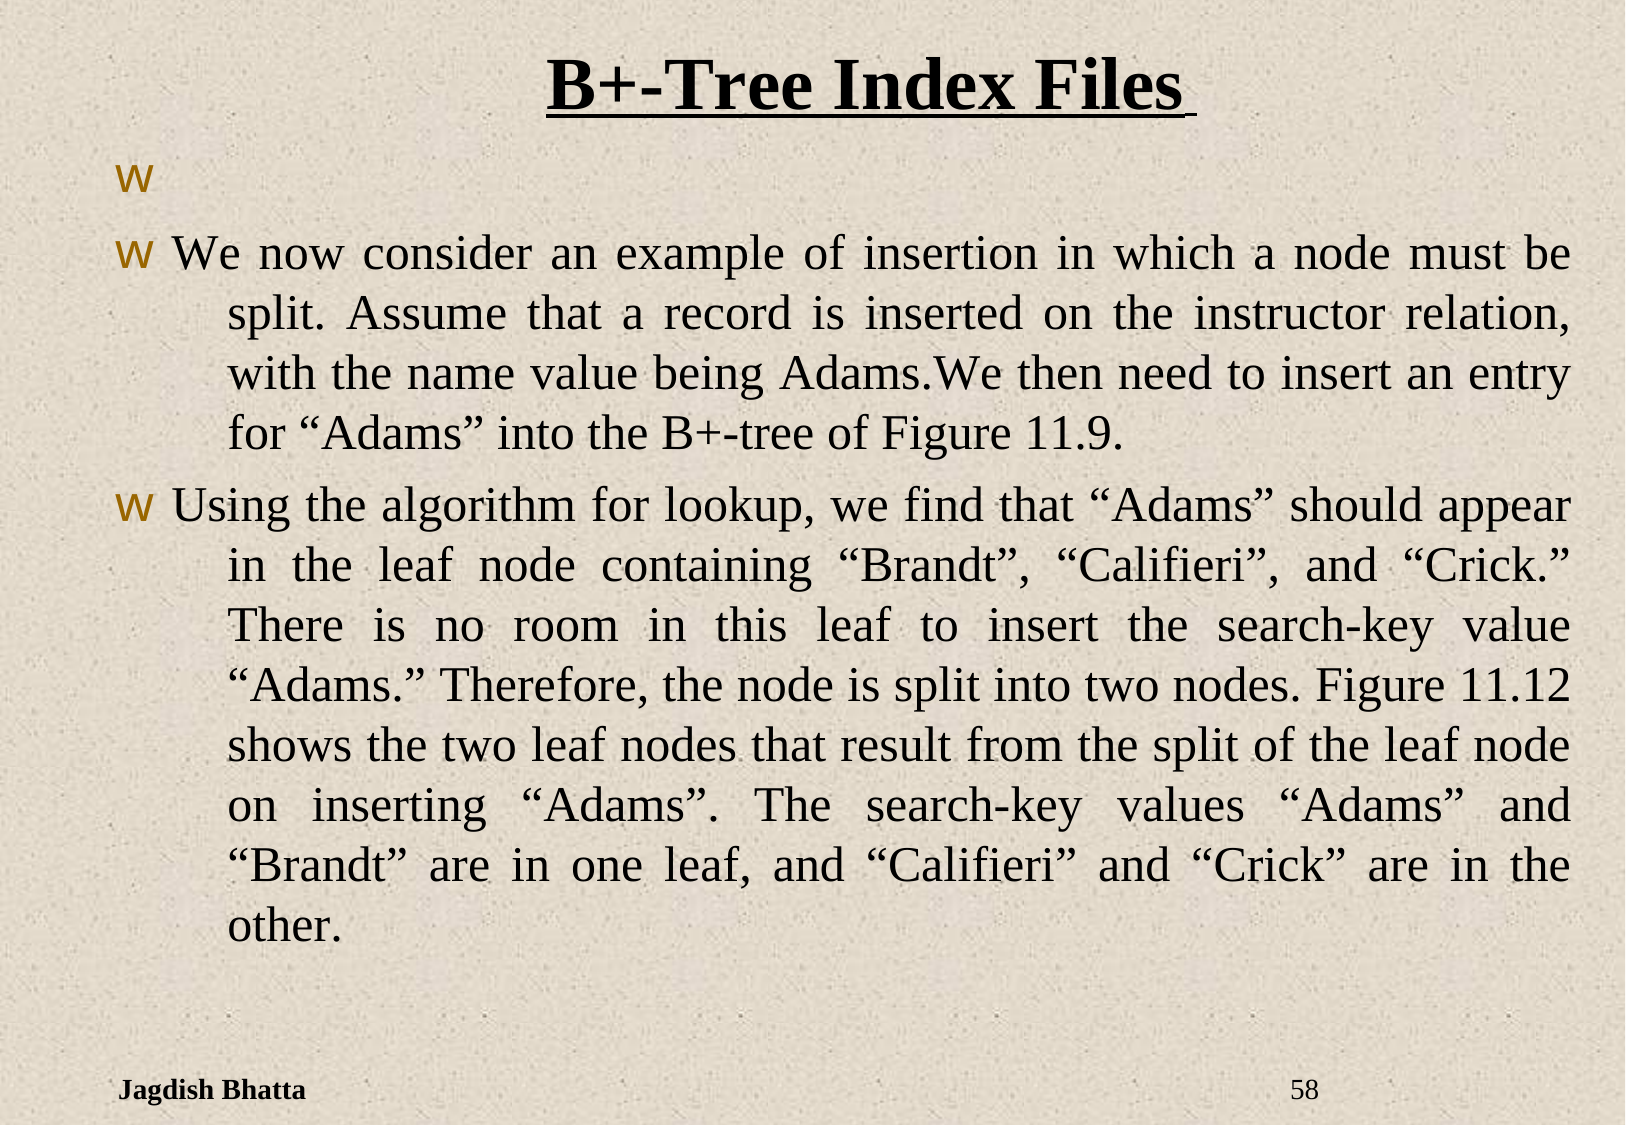

# B+-Tree Index Files
We now consider an example of insertion in which a node must be split. Assume that a record is inserted on the instructor relation, with the name value being Adams.We then need to insert an entry for “Adams” into the B+-tree of Figure 11.9.
Using the algorithm for lookup, we find that “Adams” should appear in the leaf node containing “Brandt”, “Califieri”, and “Crick.” There is no room in this leaf to insert the search-key value “Adams.” Therefore, the node is split into two nodes. Figure 11.12 shows the two leaf nodes that result from the split of the leaf node on inserting “Adams”. The search-key values “Adams” and “Brandt” are in one leaf, and “Califieri” and “Crick” are in the other.
Jagdish Bhatta
57